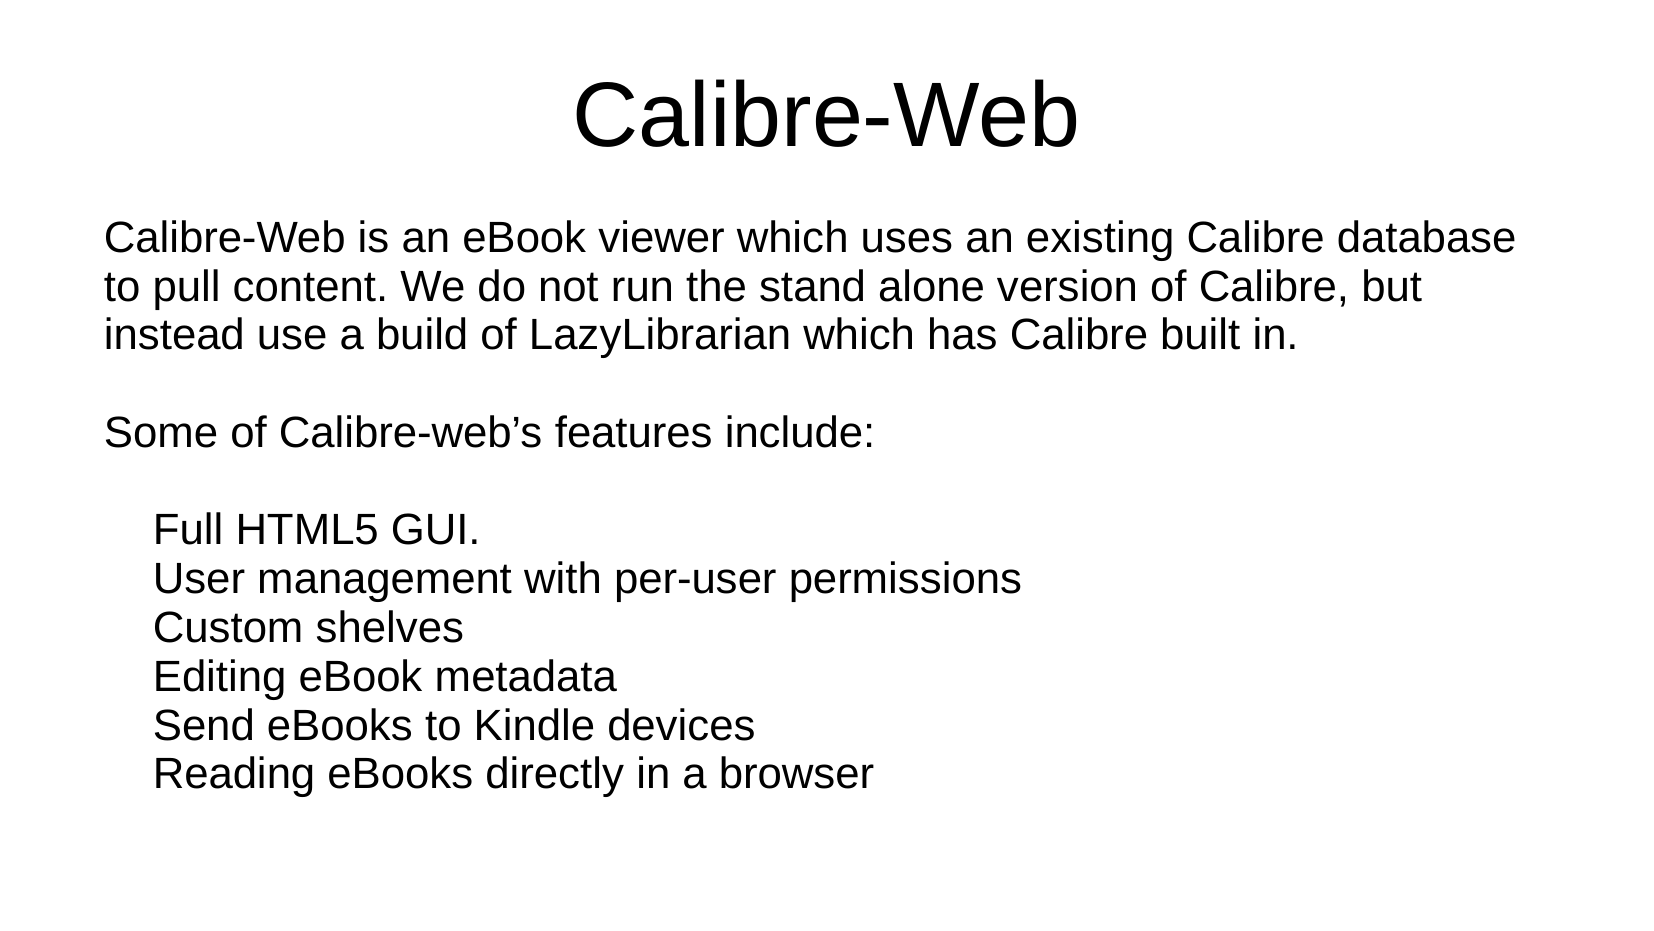

# Calibre-Web
Calibre-Web is an eBook viewer which uses an existing Calibre database to pull content. We do not run the stand alone version of Calibre, but instead use a build of LazyLibrarian which has Calibre built in.
Some of Calibre-web’s features include:
 Full HTML5 GUI.
 User management with per-user permissions
 Custom shelves
 Editing eBook metadata
 Send eBooks to Kindle devices
 Reading eBooks directly in a browser